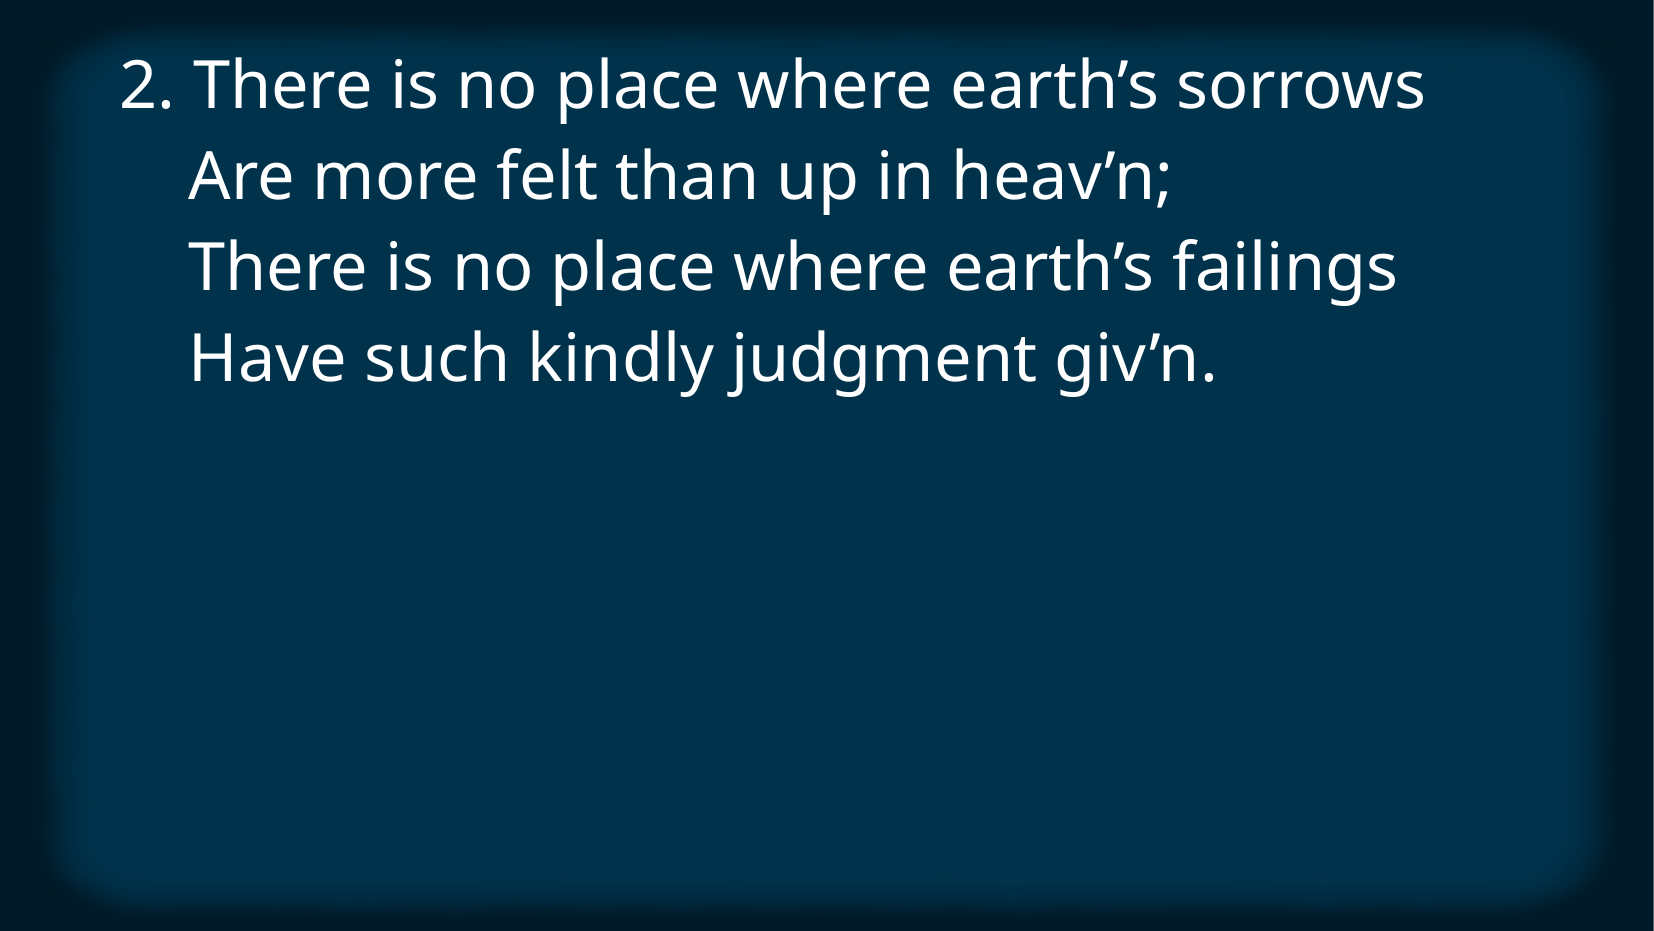

2. There is no place where earth’s sorrows
 Are more felt than up in heav’n;
 There is no place where earth’s failings
 Have such kindly judgment giv’n.